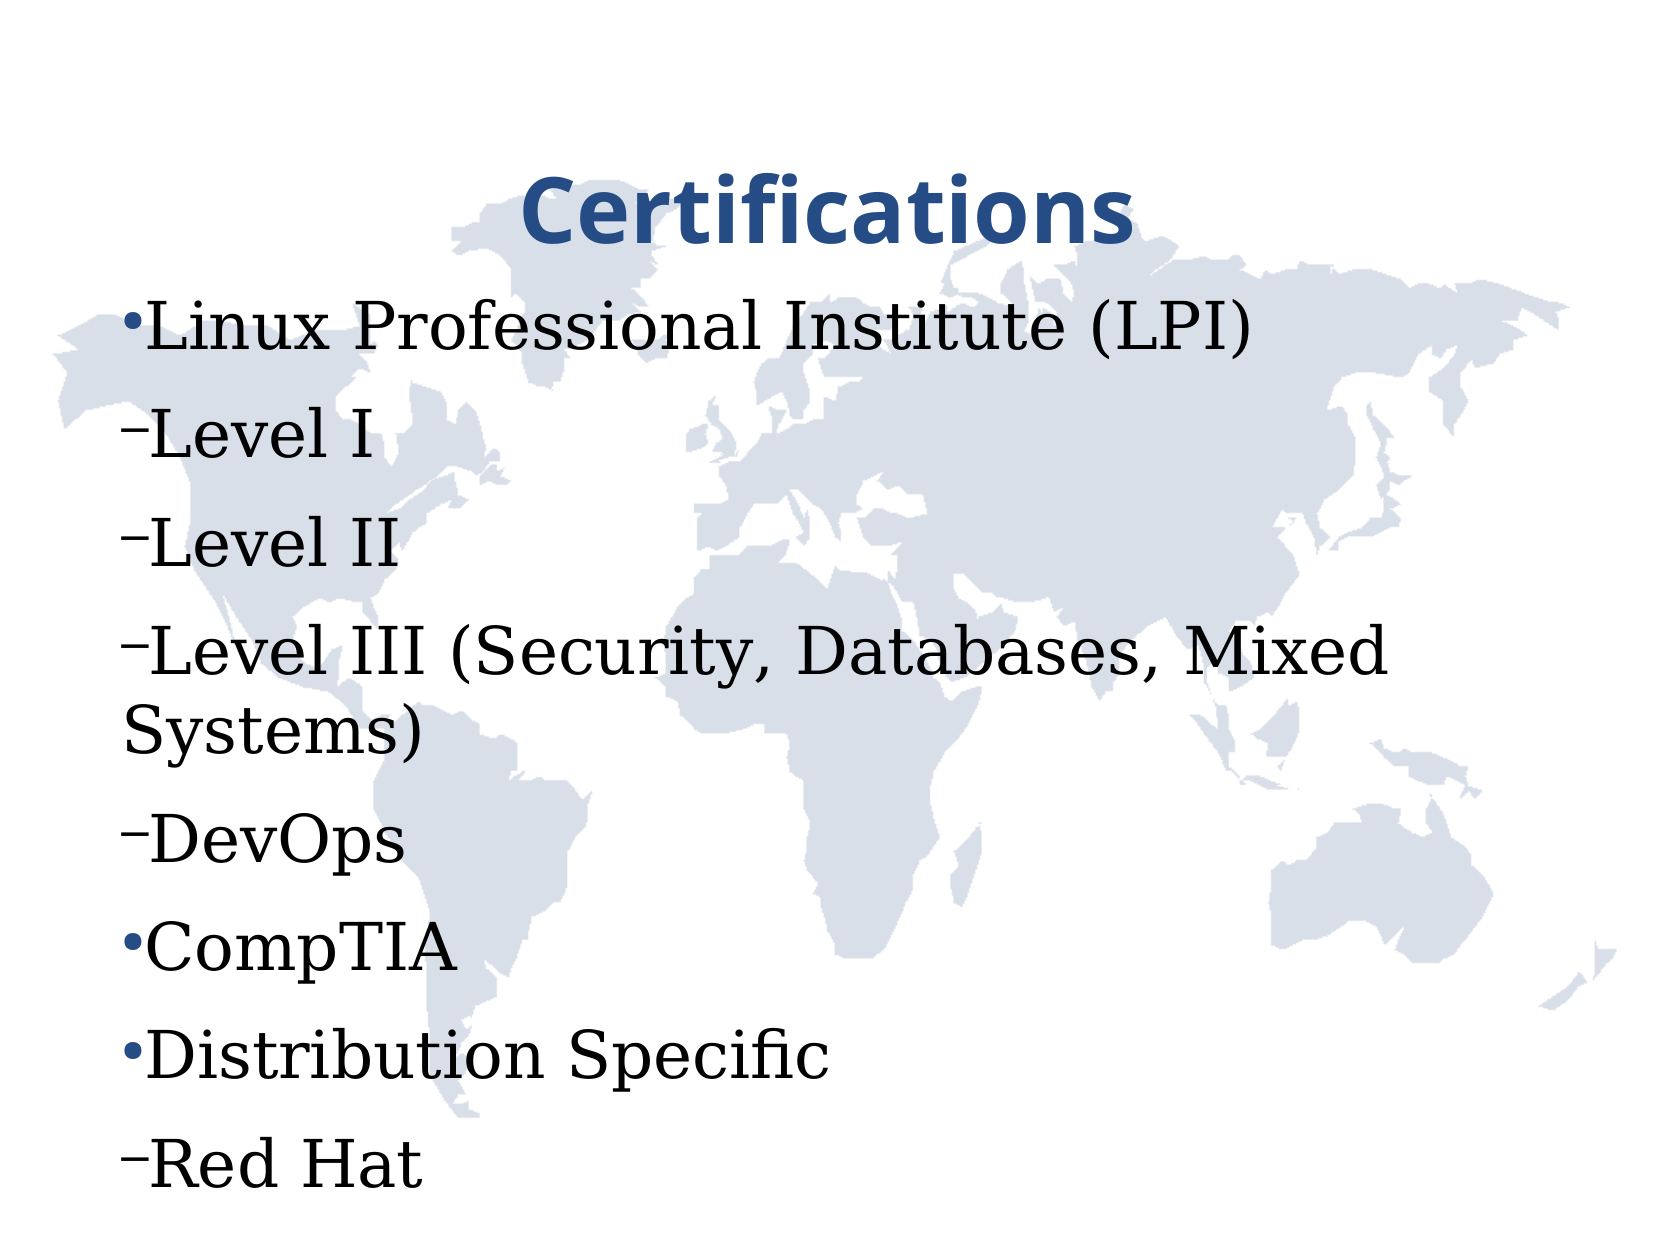

# Certifications
Linux Professional Institute (LPI)
Level I
Level II
Level III (Security, Databases, Mixed Systems)
DevOps
CompTIA
Distribution Specific
Red Hat
SuSE